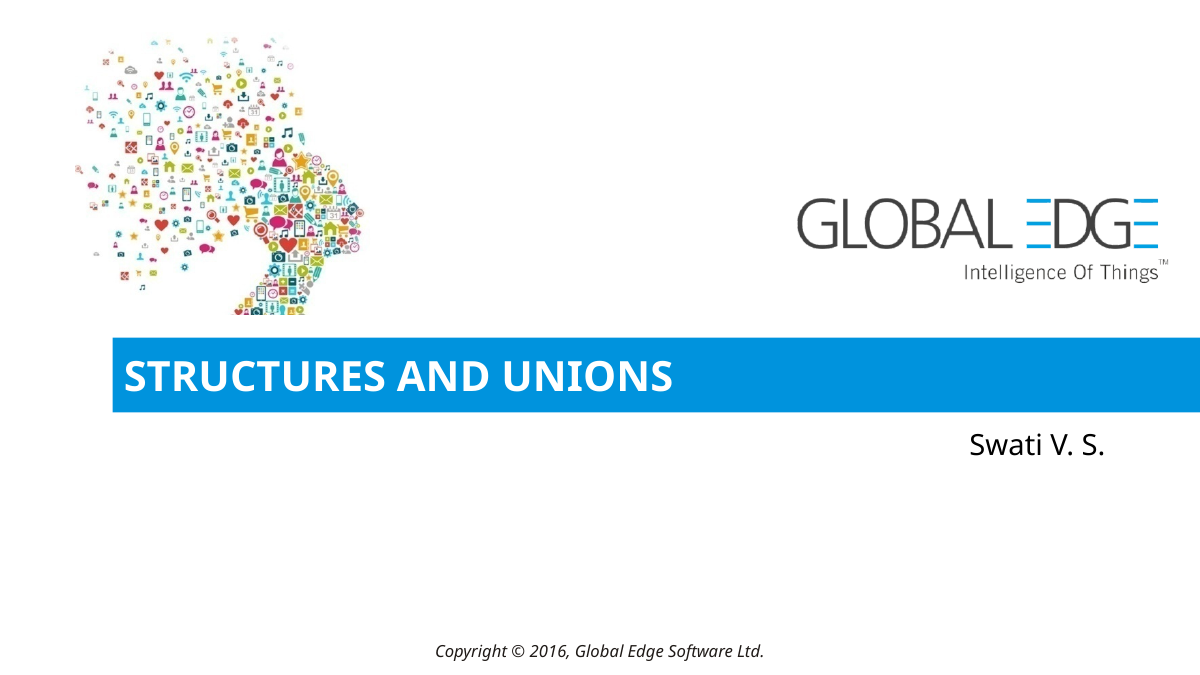

# STRUCTURES AND UNIONS
 Swati V. S.